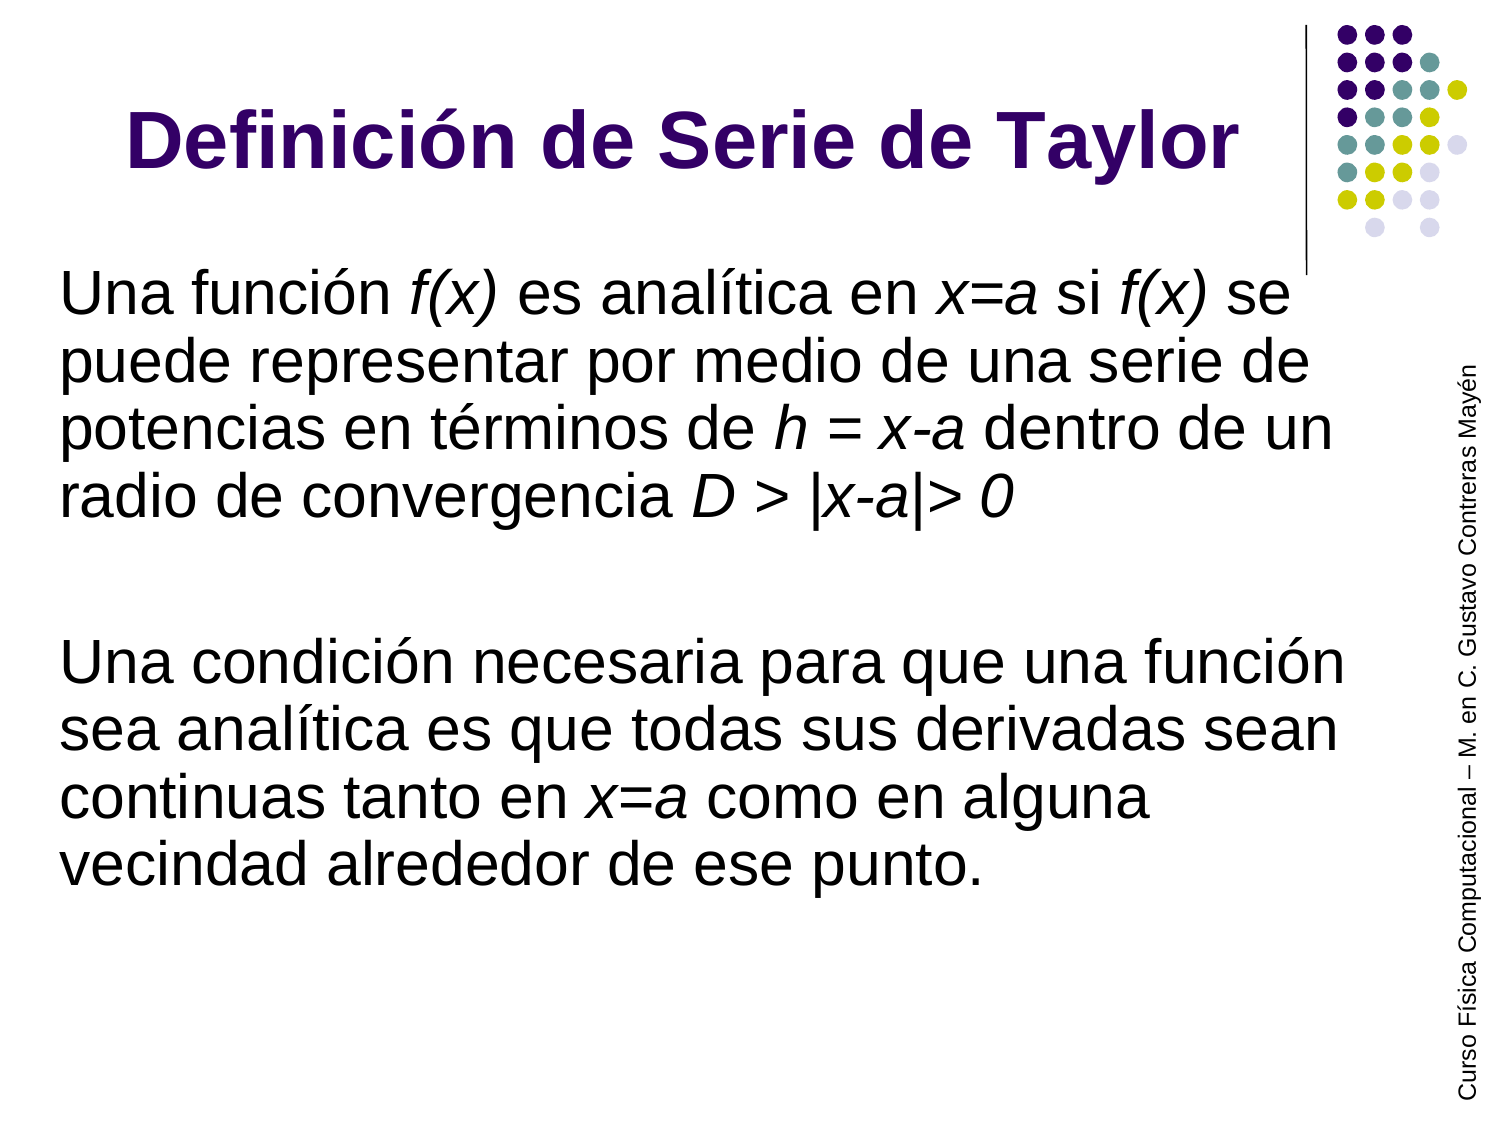

Definición de Serie de Taylor
Una función f(x) es analítica en x=a si f(x) se puede representar por medio de una serie de potencias en términos de h = x-a dentro de un radio de convergencia D > |x-a|> 0
Una condición necesaria para que una función sea analítica es que todas sus derivadas sean continuas tanto en x=a como en alguna vecindad alrededor de ese punto.